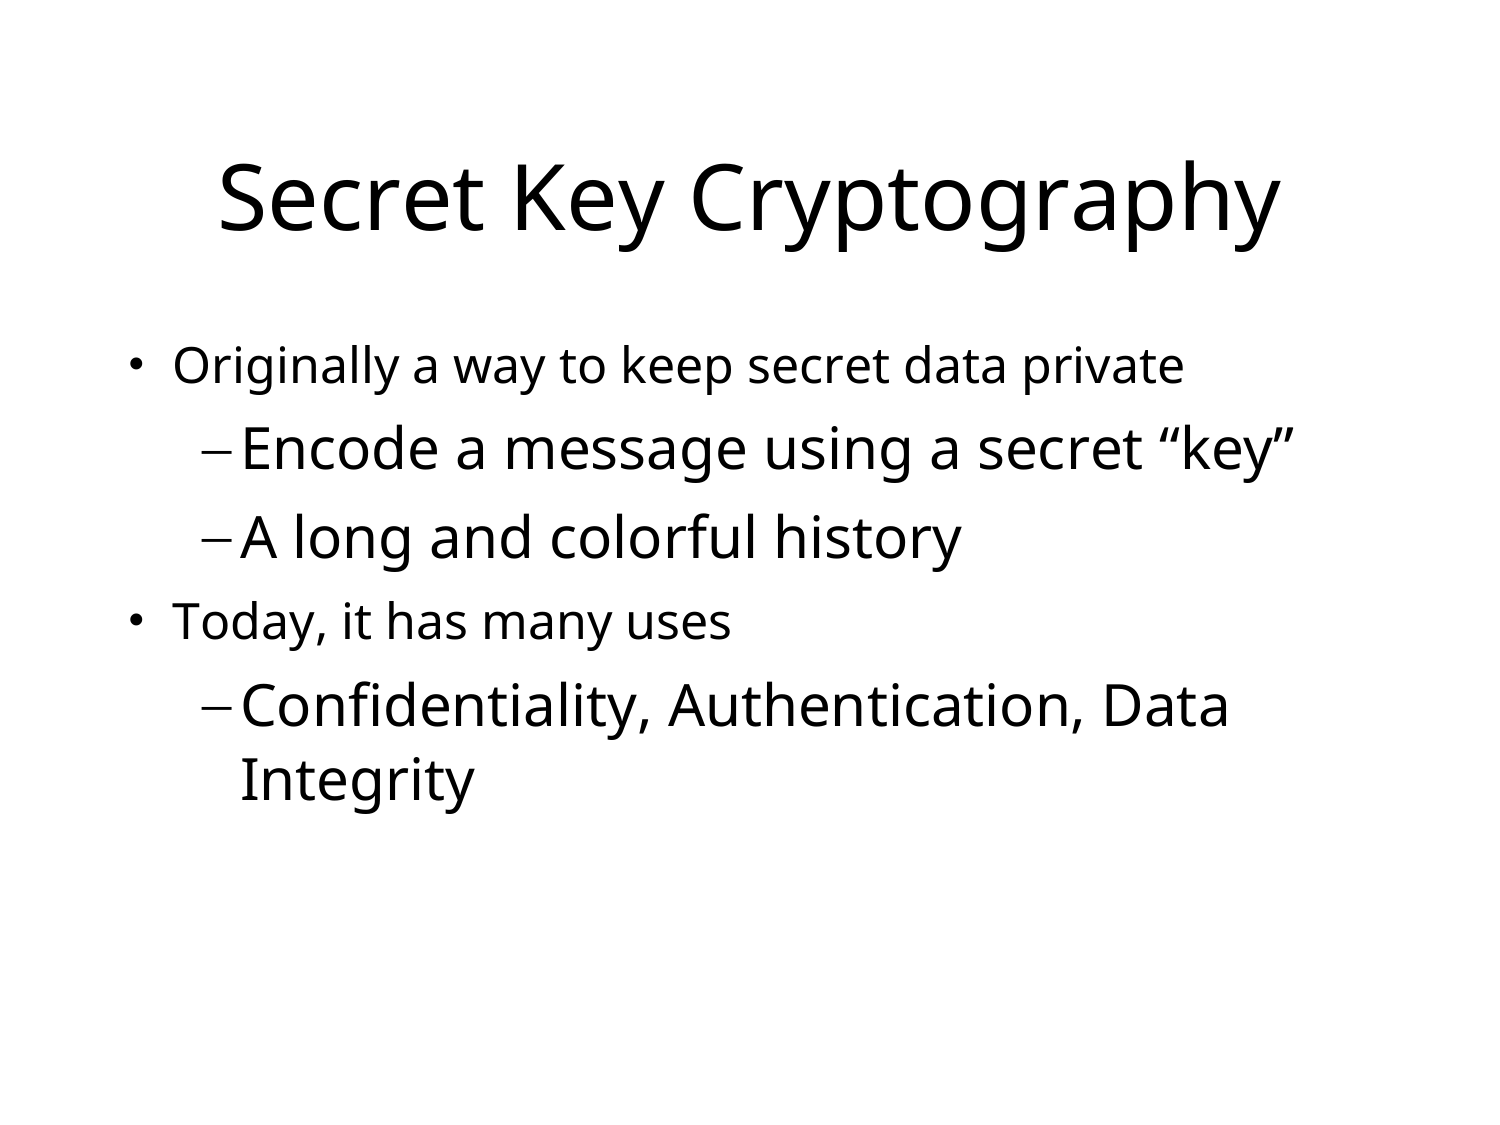

# Secret Key Cryptography
Originally a way to keep secret data private
Encode a message using a secret “key”
A long and colorful history
Today, it has many uses
Confidentiality, Authentication, Data Integrity